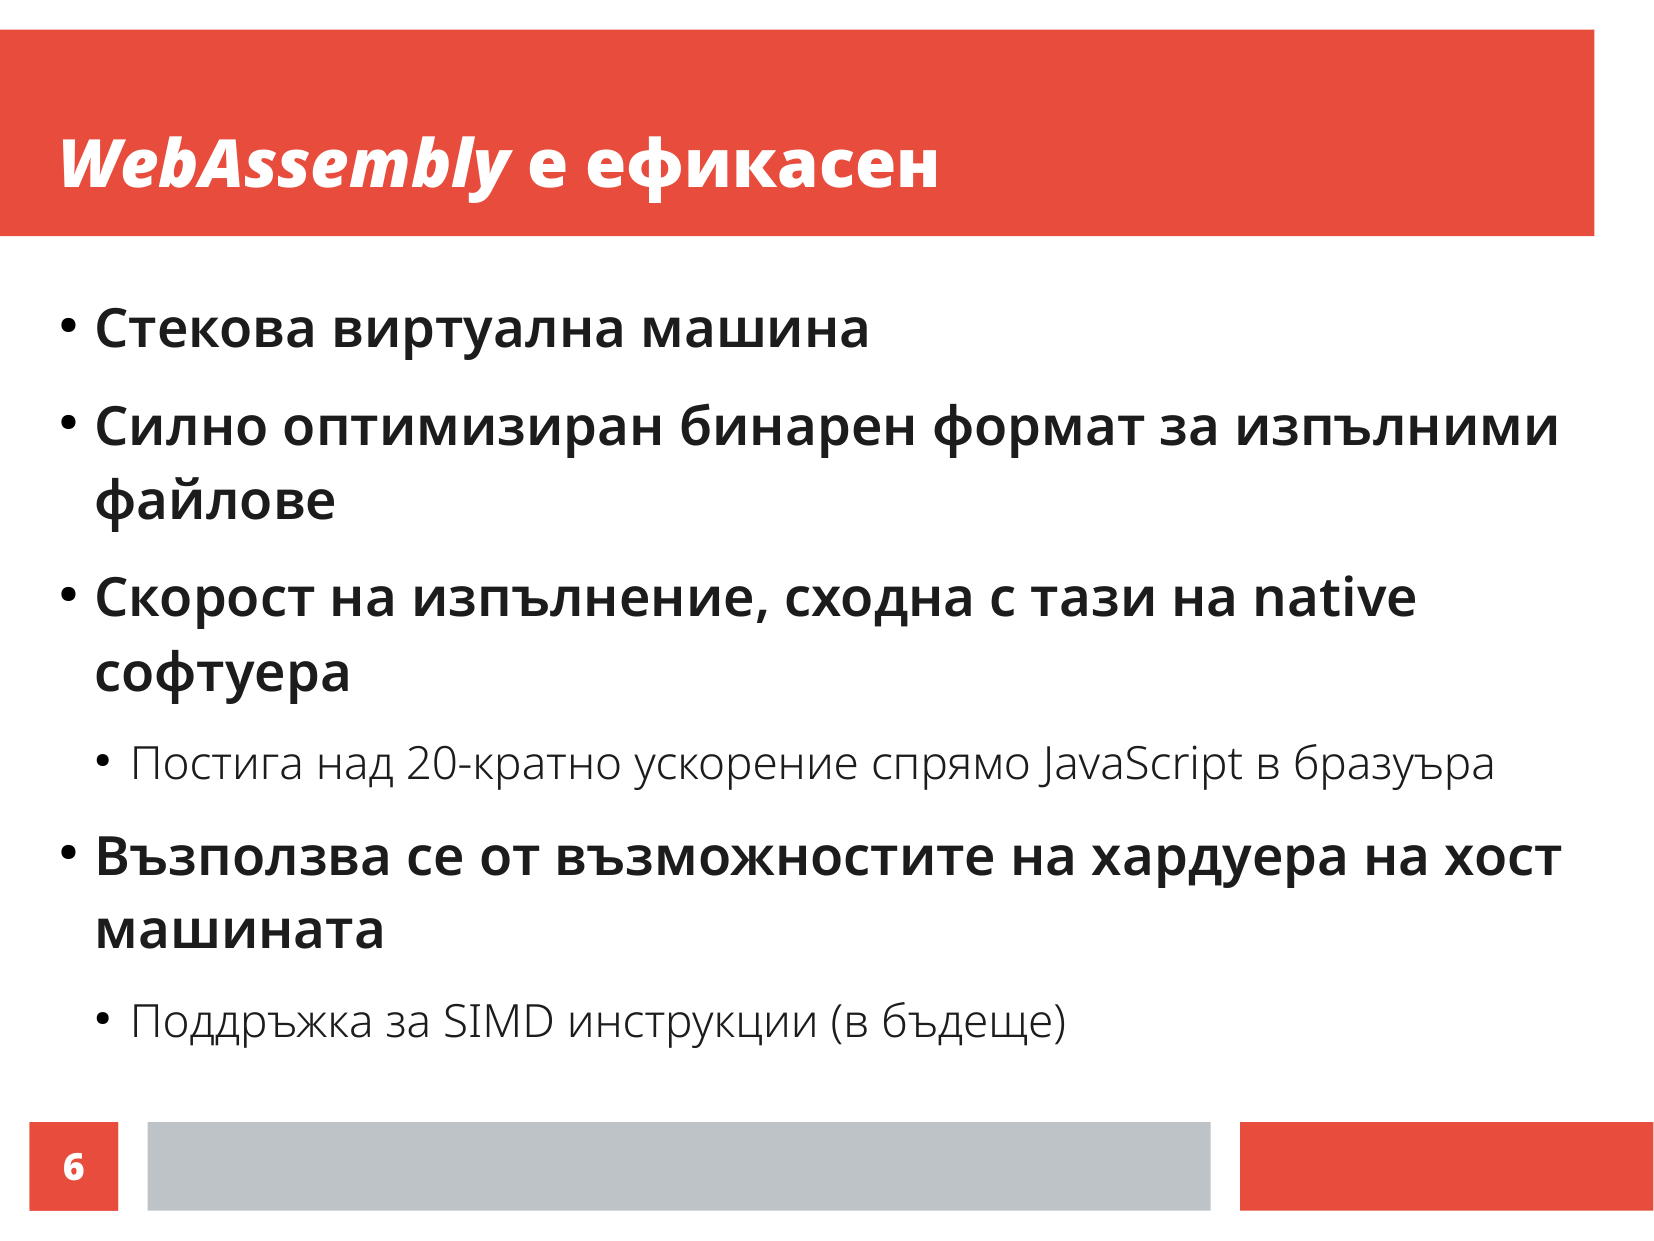

# WebAssembly е ефикасен
Стекова виртуална машина
Силно оптимизиран бинарен формат за изпълними файлове
Скорост на изпълнение, сходна с тази на native софтуера
Постига над 20-кратно ускорение спрямо JavaScript в бразуъра
Възползва се от възможностите на хардуера на хост машината
Поддръжка за SIMD инструкции (в бъдеще)
6